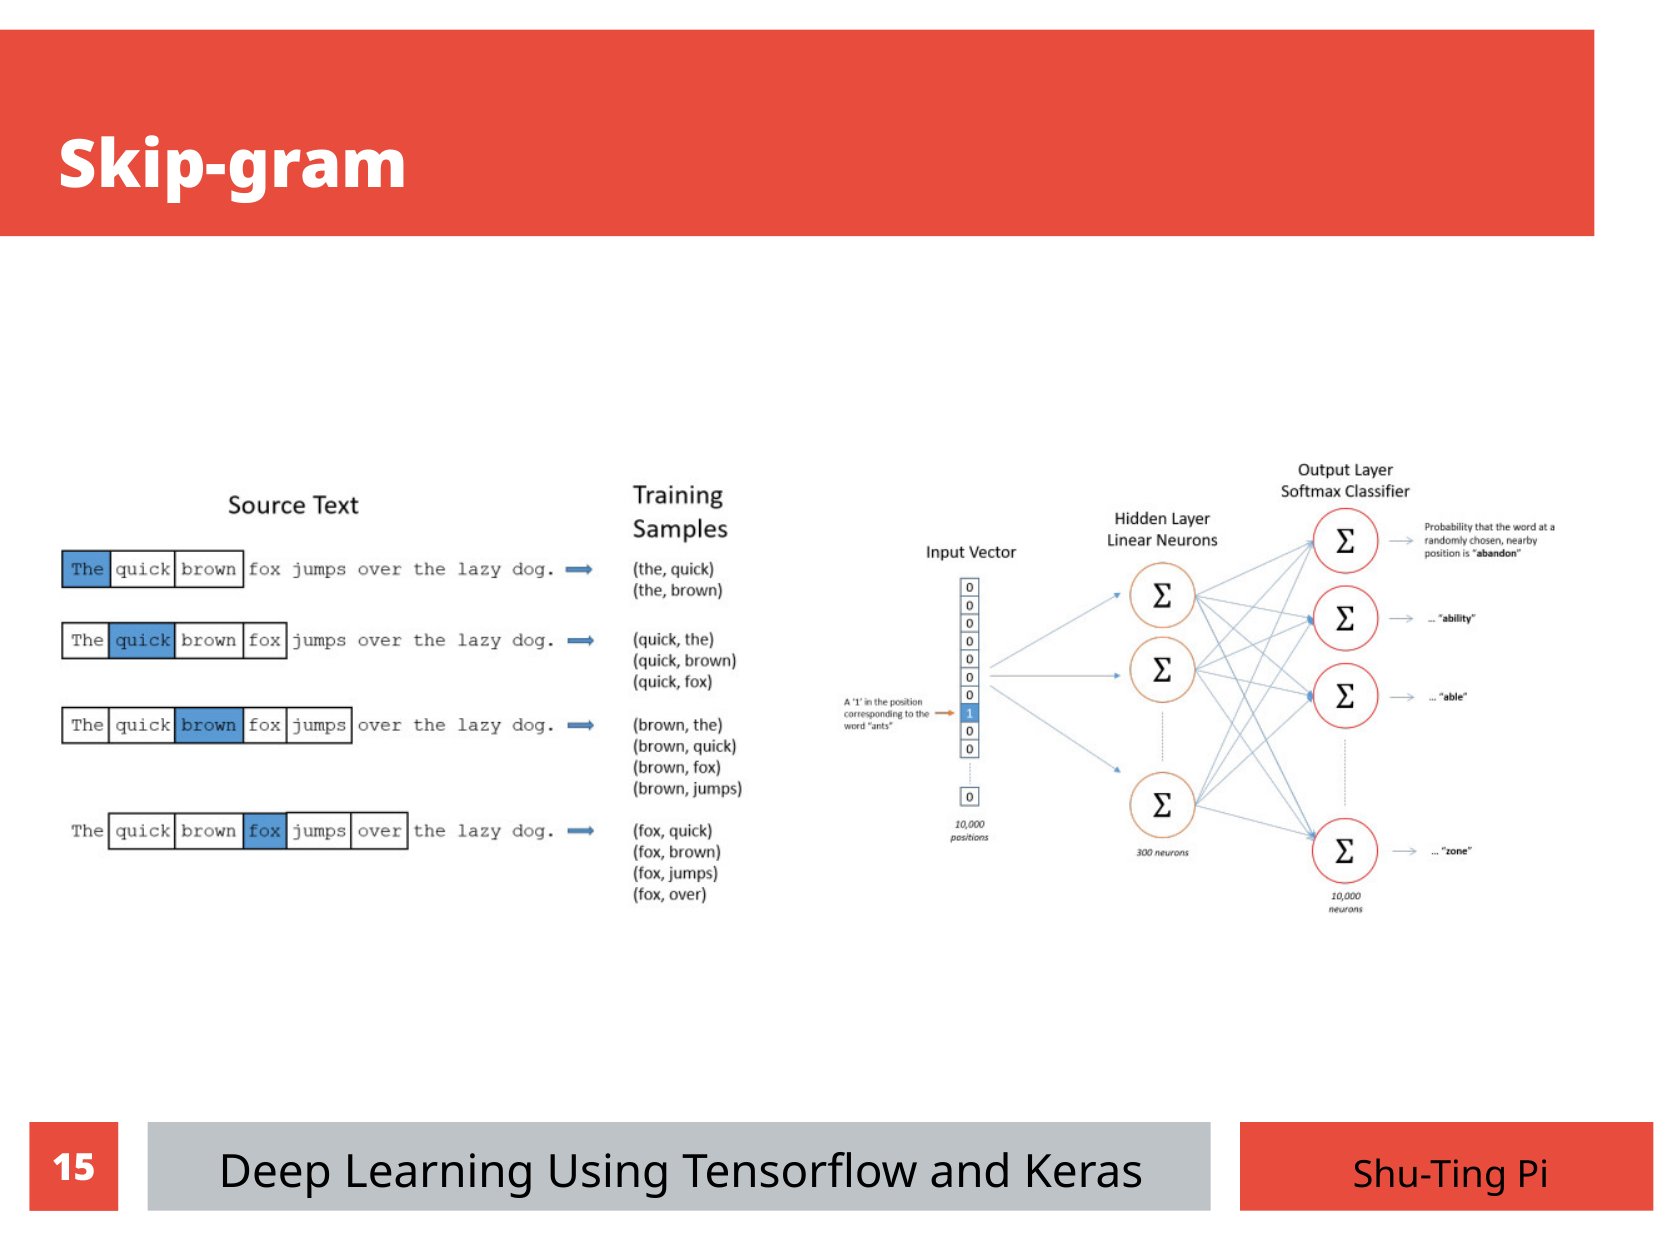

# Skip-gram
15
Deep Learning Using Tensorflow and Keras
Shu-Ting Pi